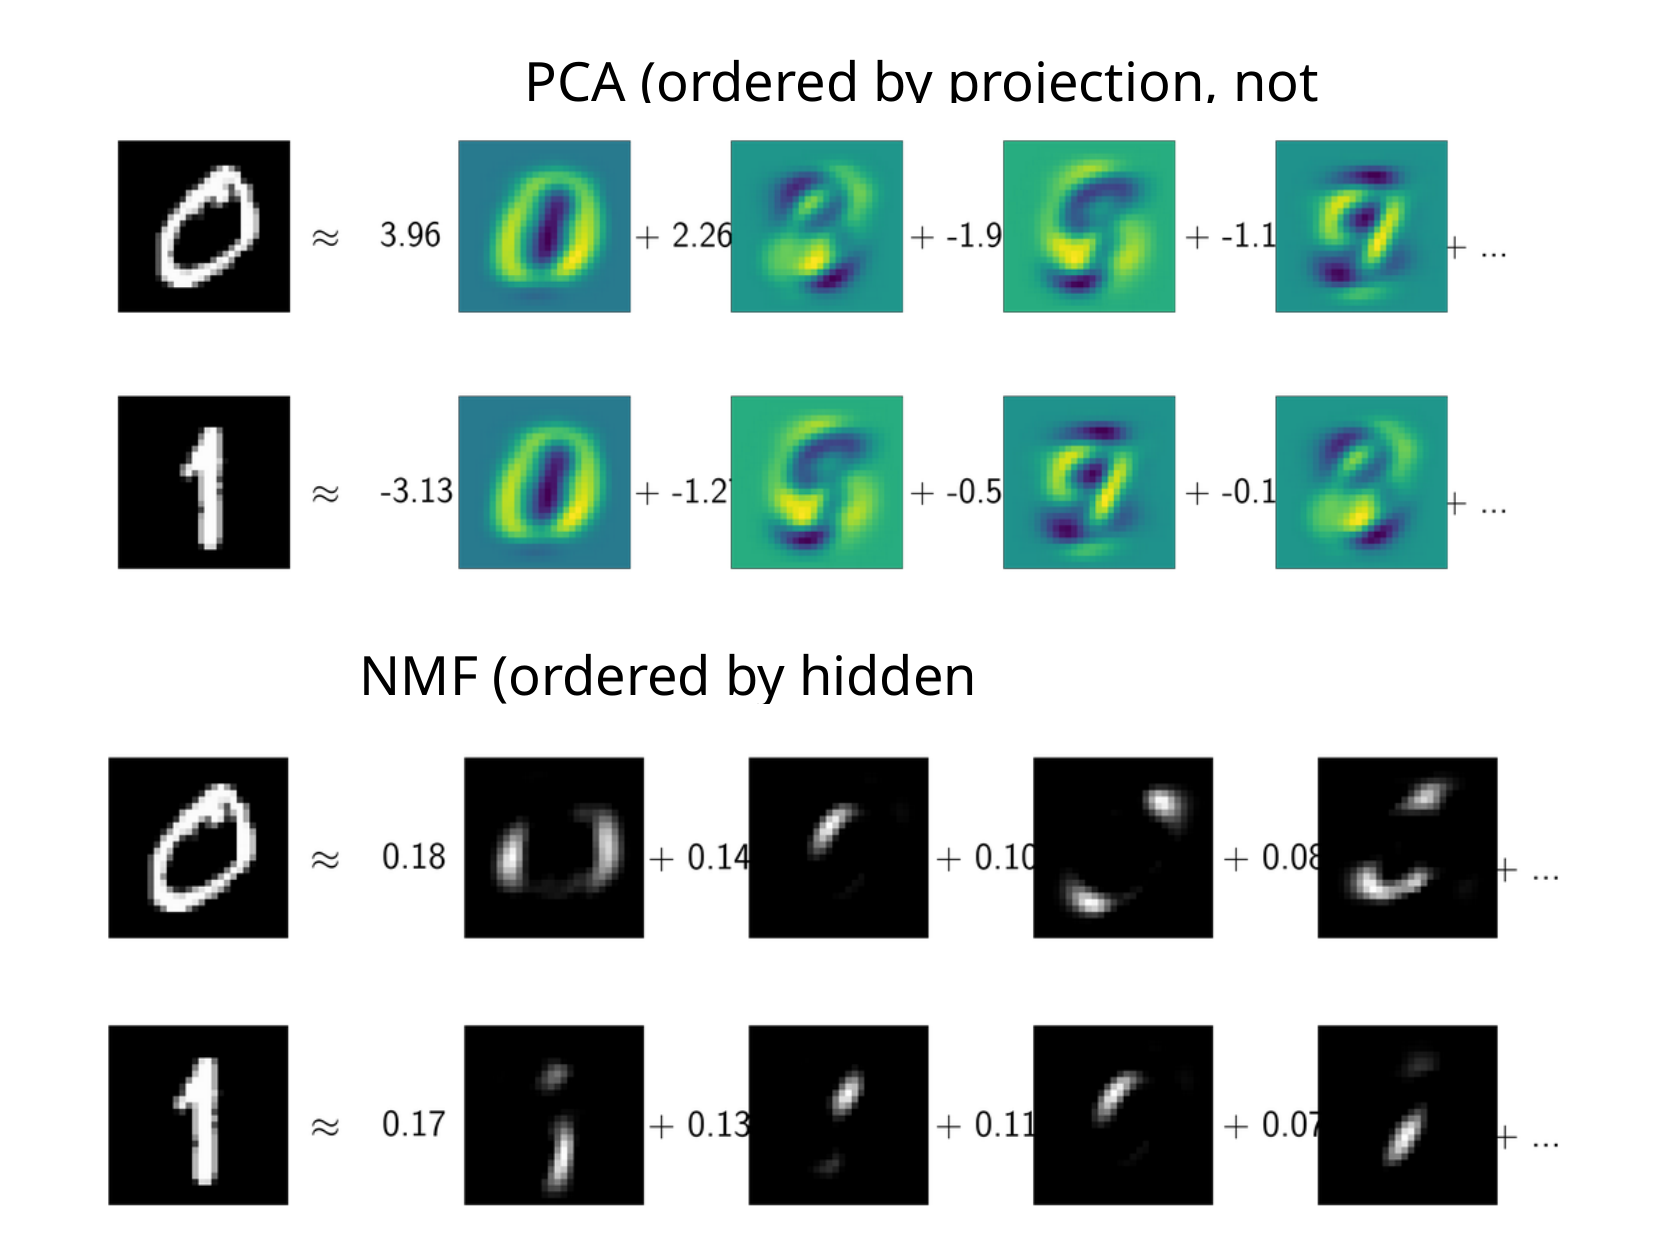

PCA (ordered by projection, not eigenvalue
NMF (ordered by hidden representation)